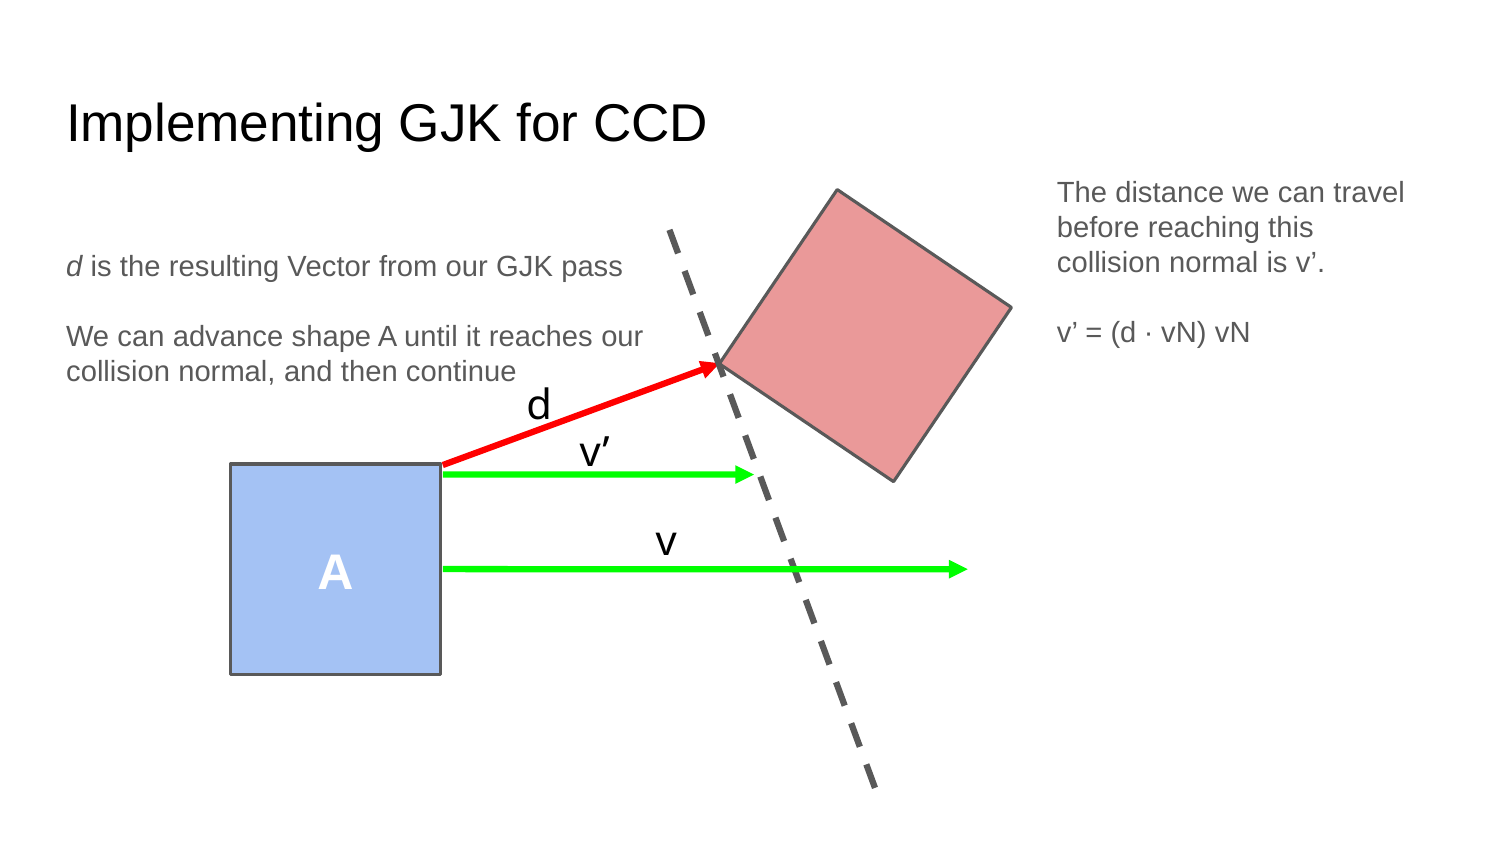

# Implementing GJK for CCD
The distance we can travel before reaching this collision normal is v’.
v’ = (d ∙ vN) vN
d is the resulting Vector from our GJK pass
We can advance shape A until it reaches our collision normal, and then continue
d
v’
A
v